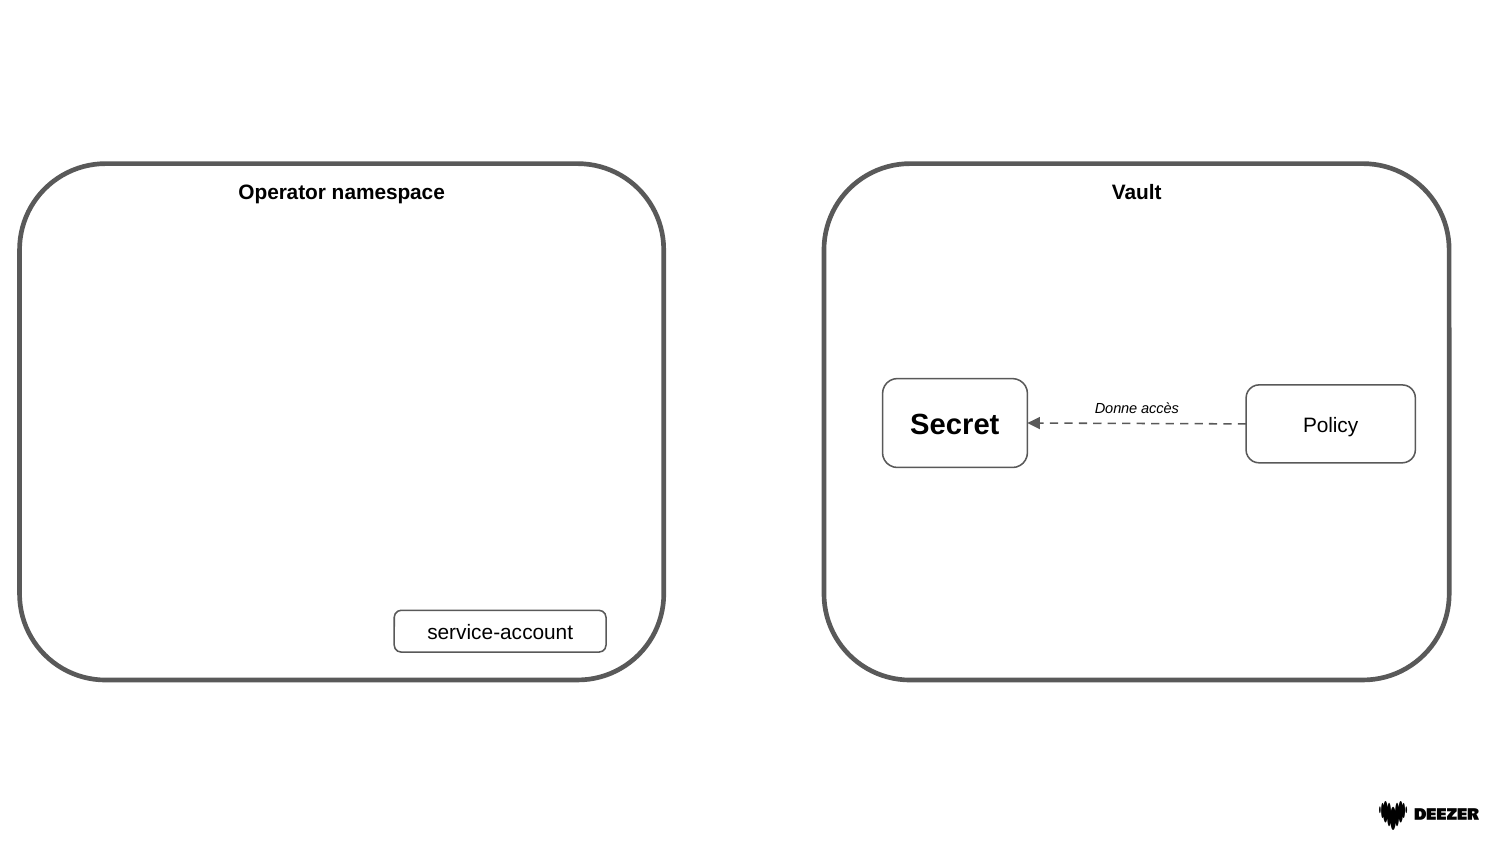

Operator namespace
Vault
Secret
Donne accès
Policy
service-account